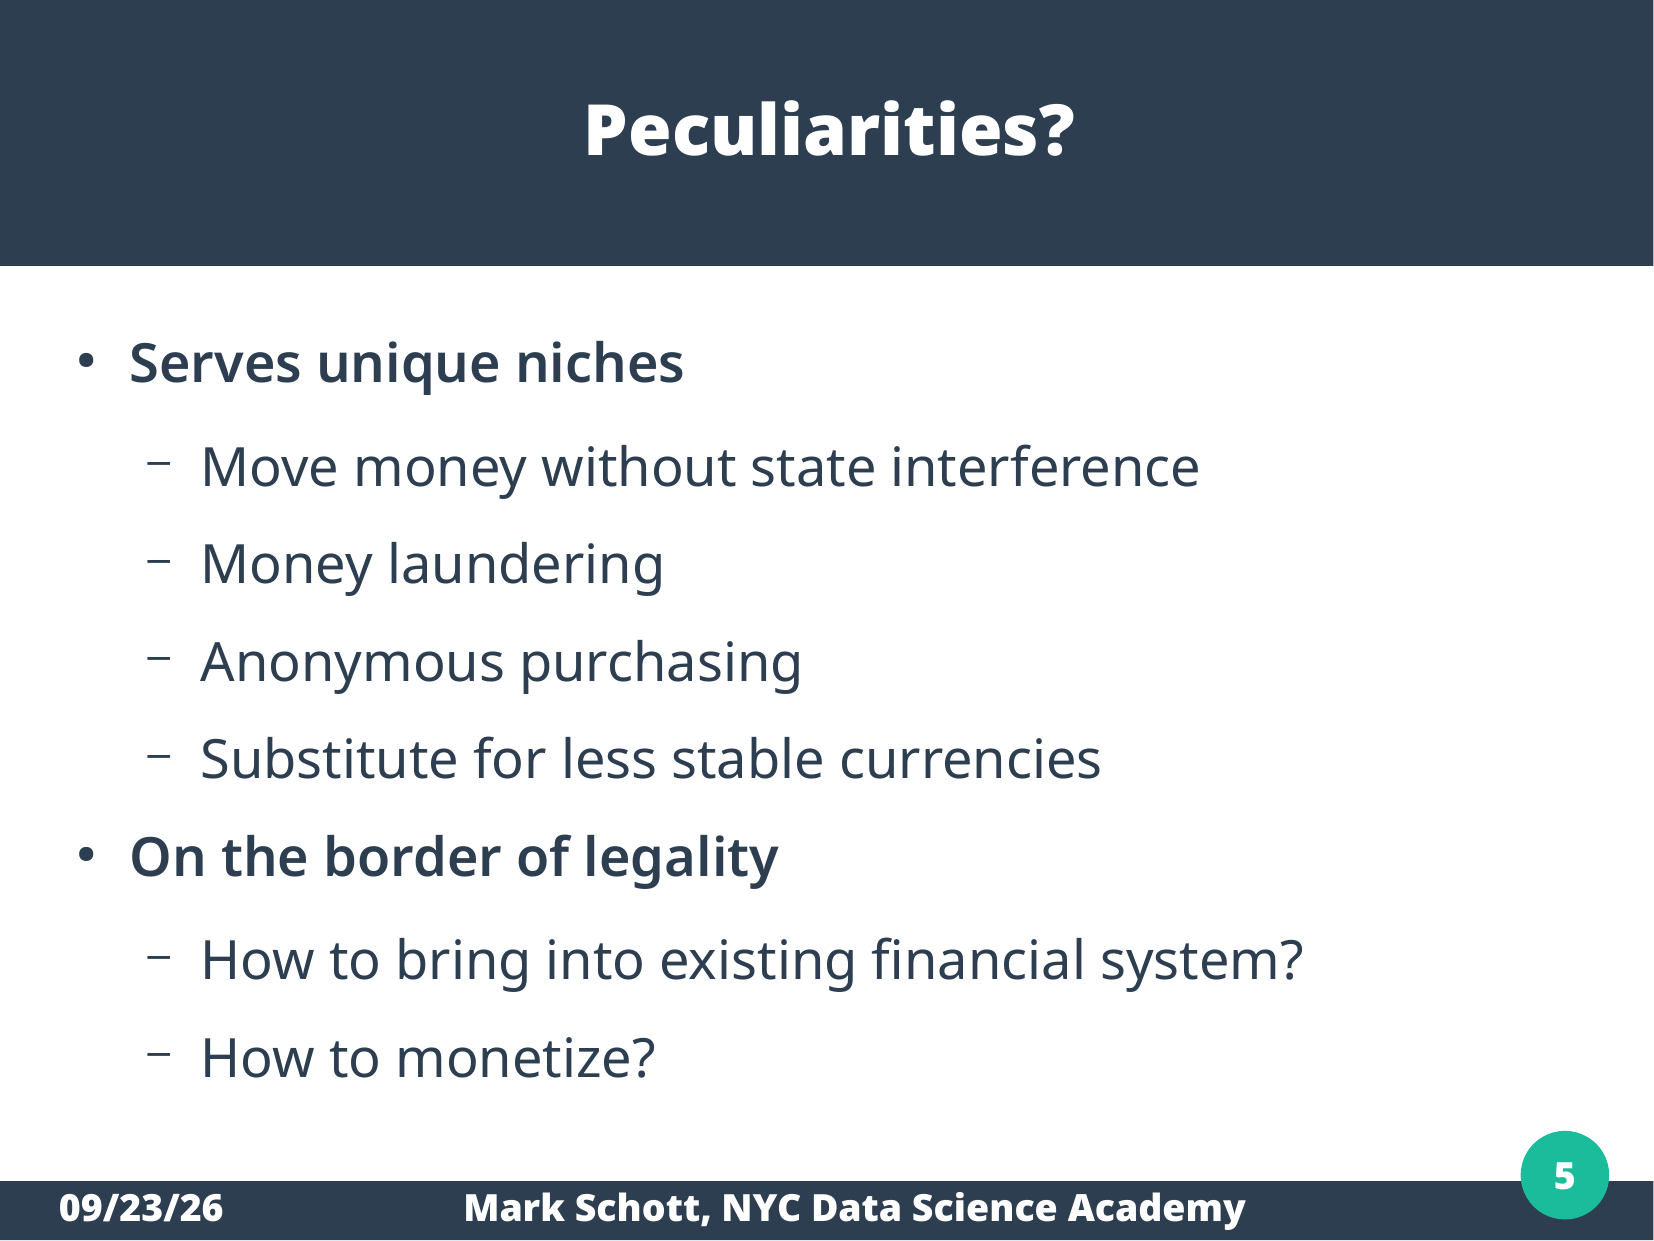

# Peculiarities?
Serves unique niches
Move money without state interference
Money laundering
Anonymous purchasing
Substitute for less stable currencies
On the border of legality
How to bring into existing financial system?
How to monetize?
5
Mark Schott, NYC Data Science Academy